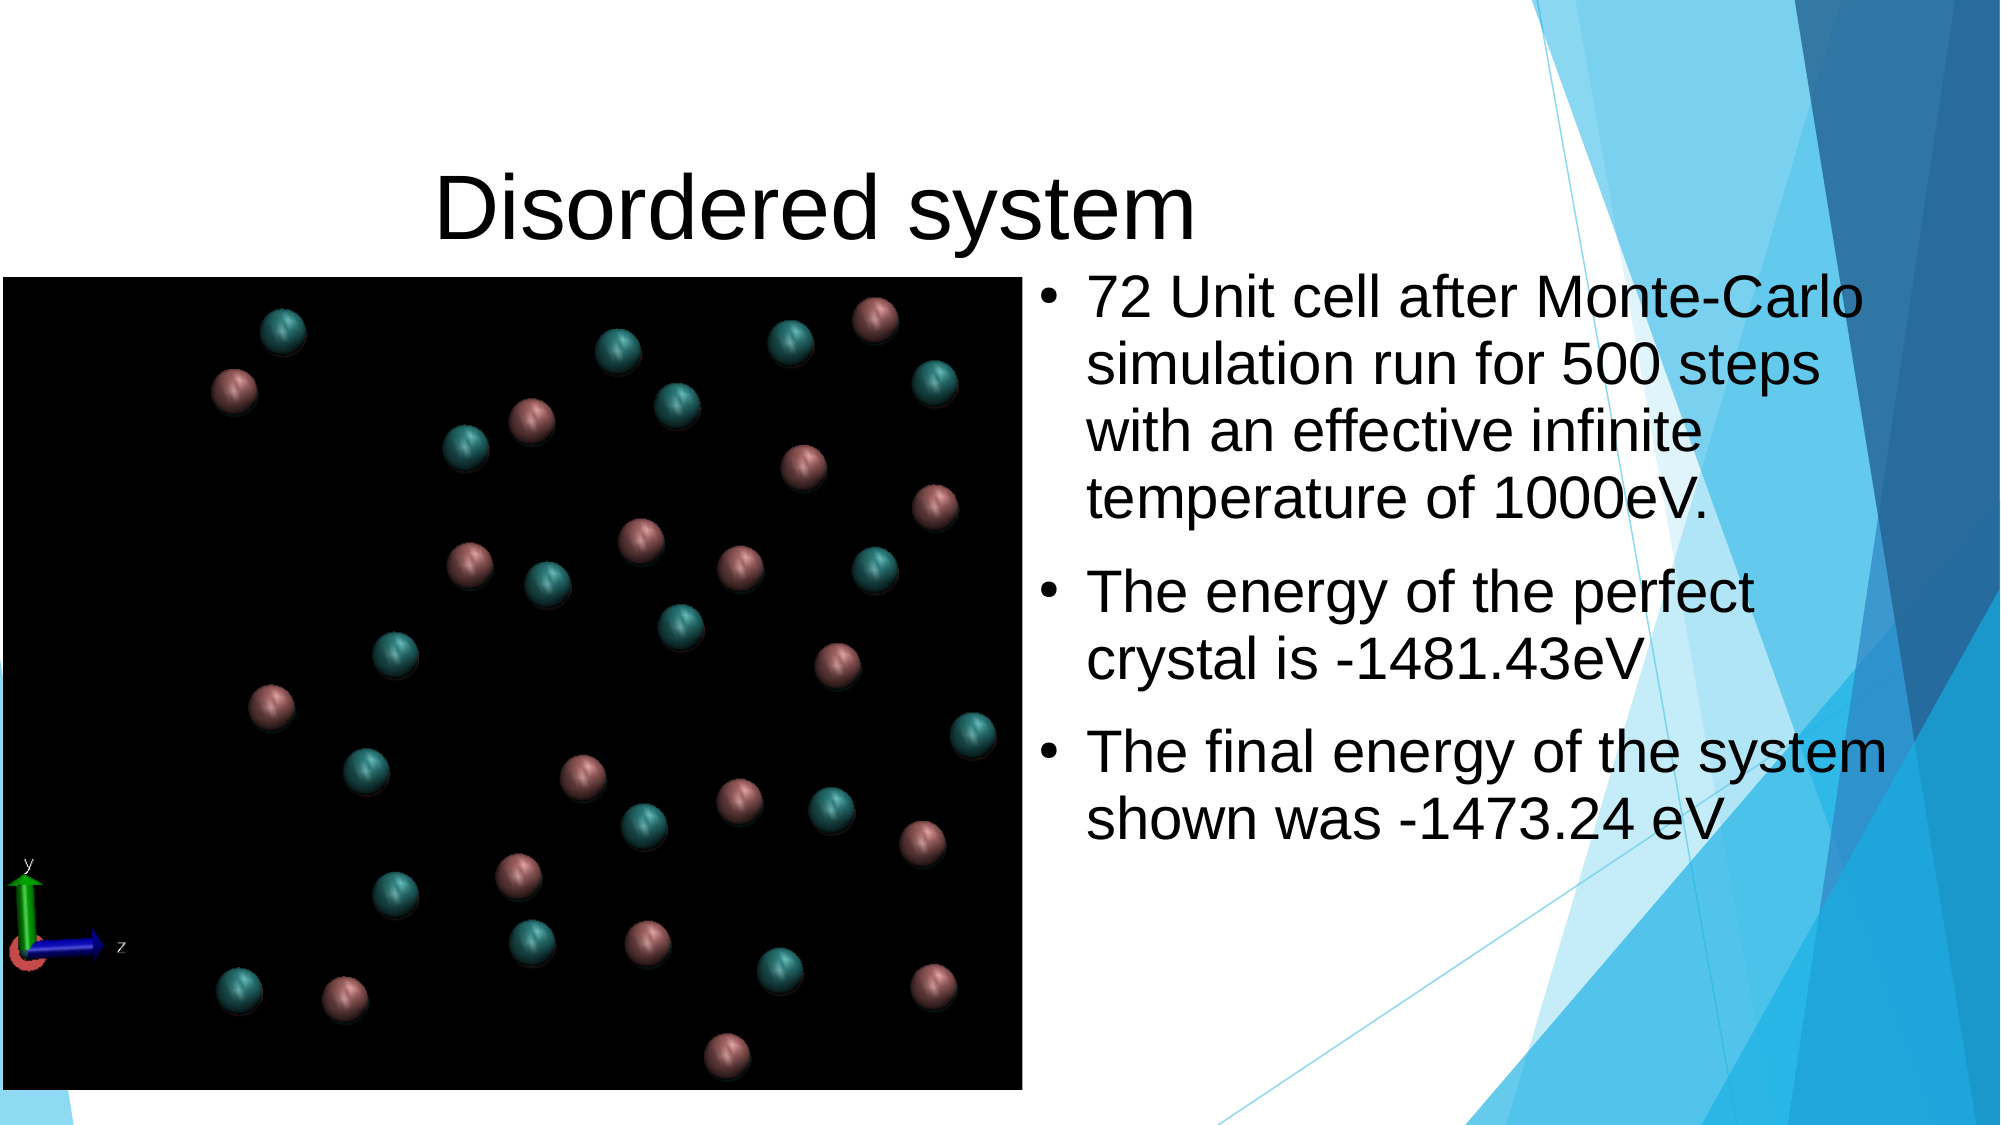

# Disordered system
72 Unit cell after Monte-Carlo simulation run for 500 steps with an effective infinite temperature of 1000eV.
The energy of the perfect crystal is -1481.43eV
The final energy of the system shown was -1473.24 eV